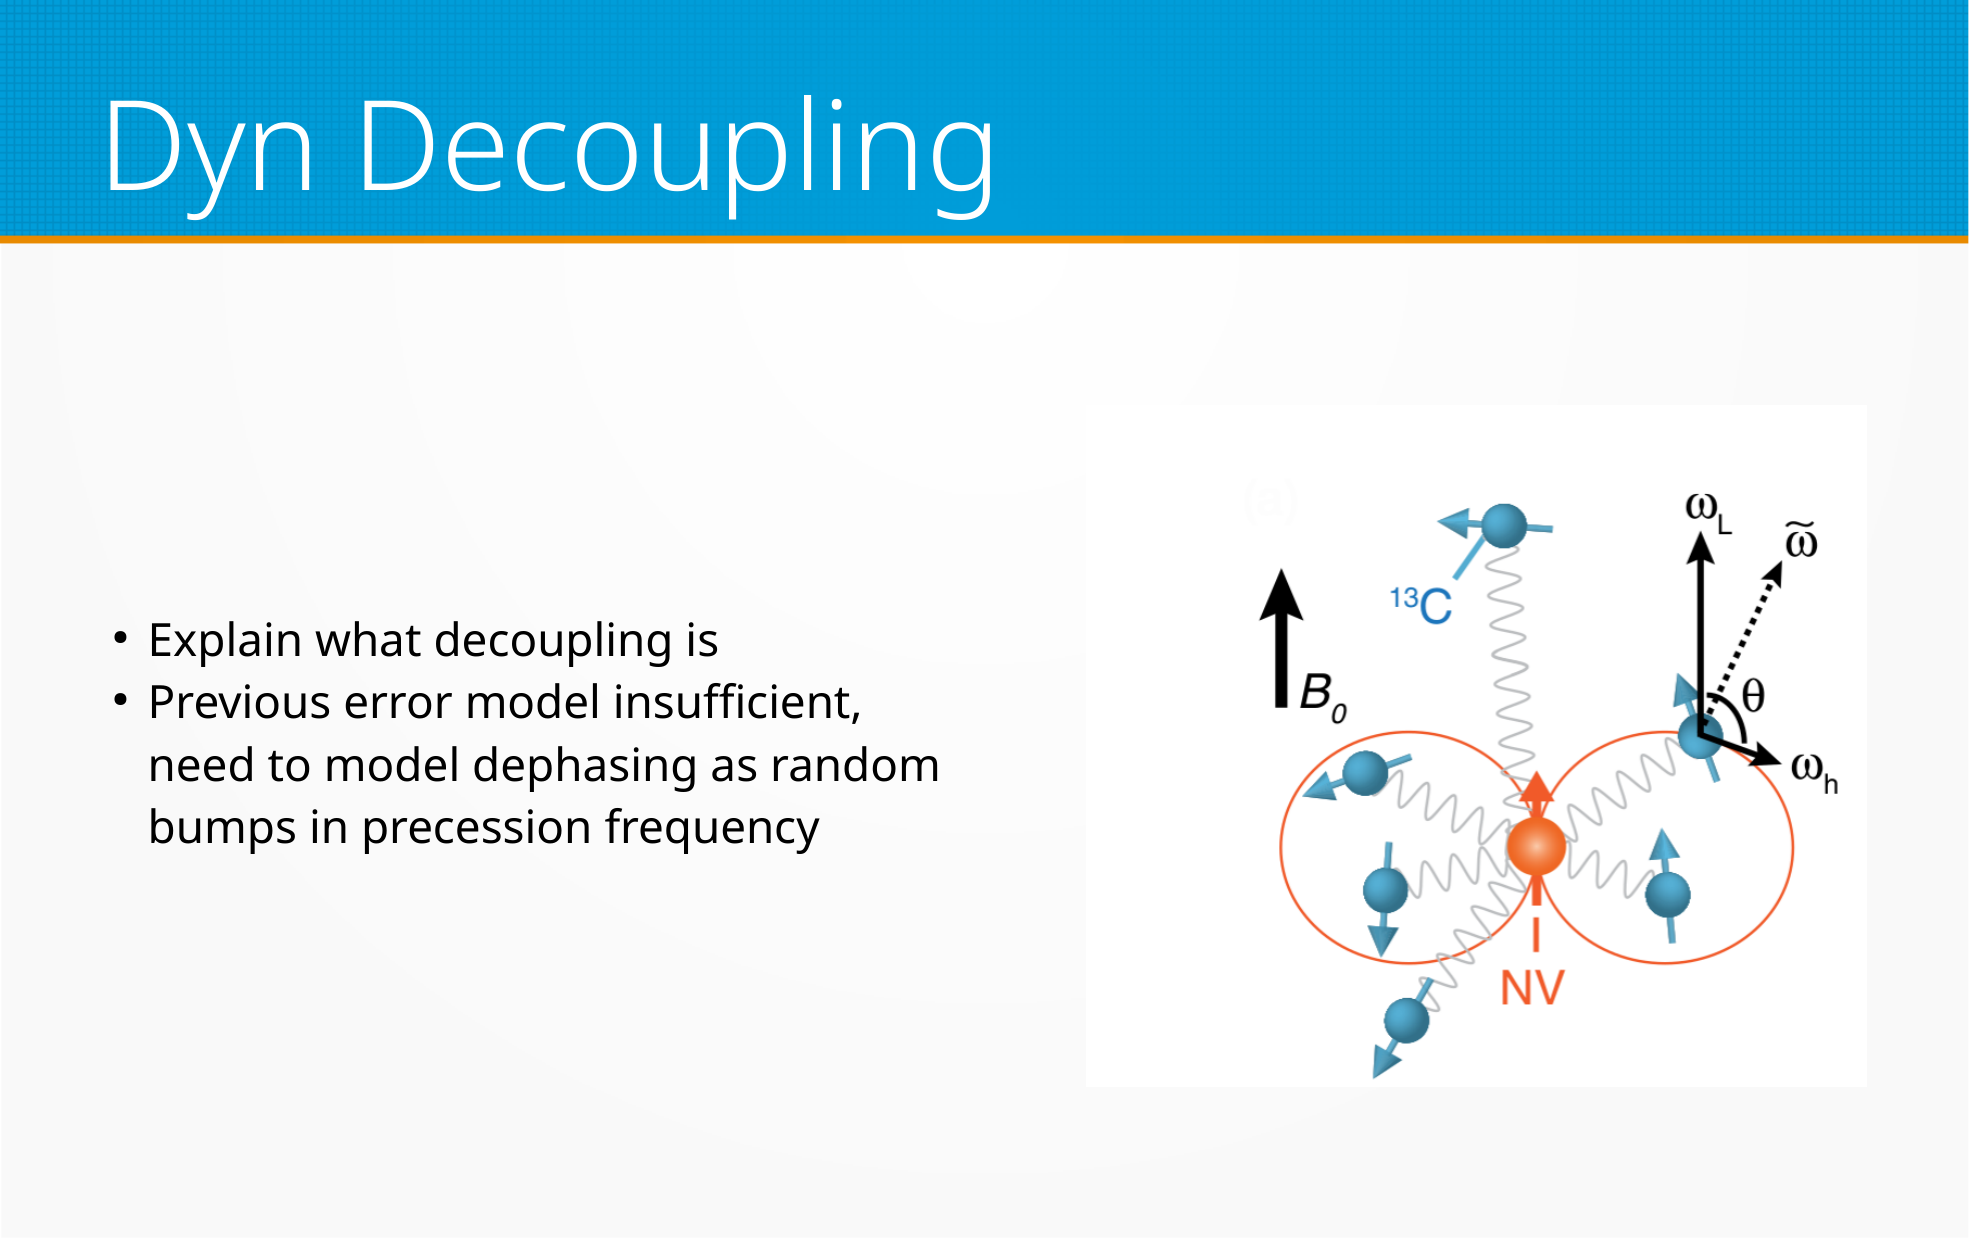

# Dyn Decoupling
Explain what decoupling is
Previous error model insufficient, need to model dephasing as random bumps in precession frequency